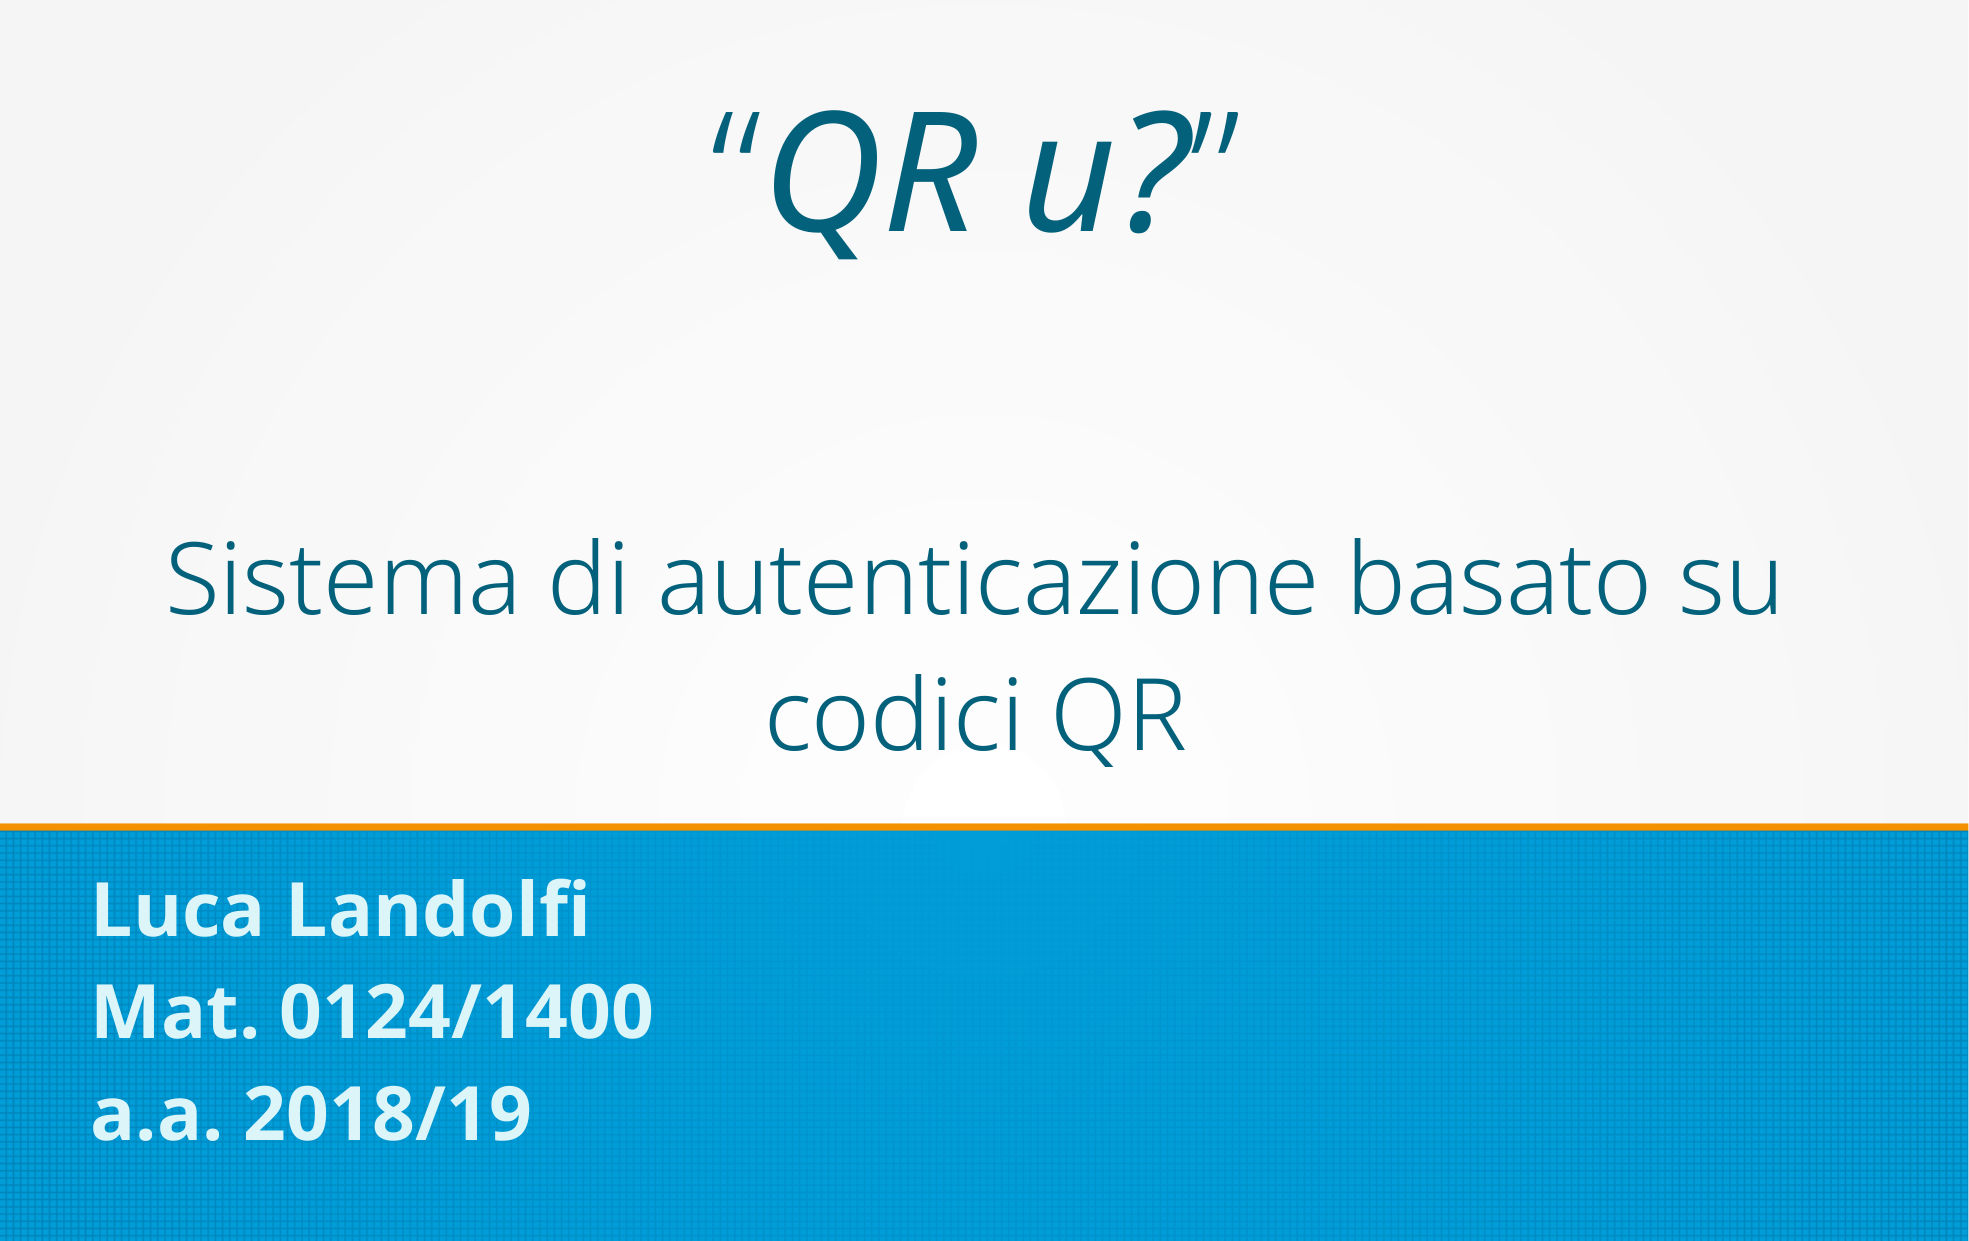

# “QR u?” Sistema di autenticazione basato su codici QR
Luca Landolfi
Mat. 0124/1400
a.a. 2018/19